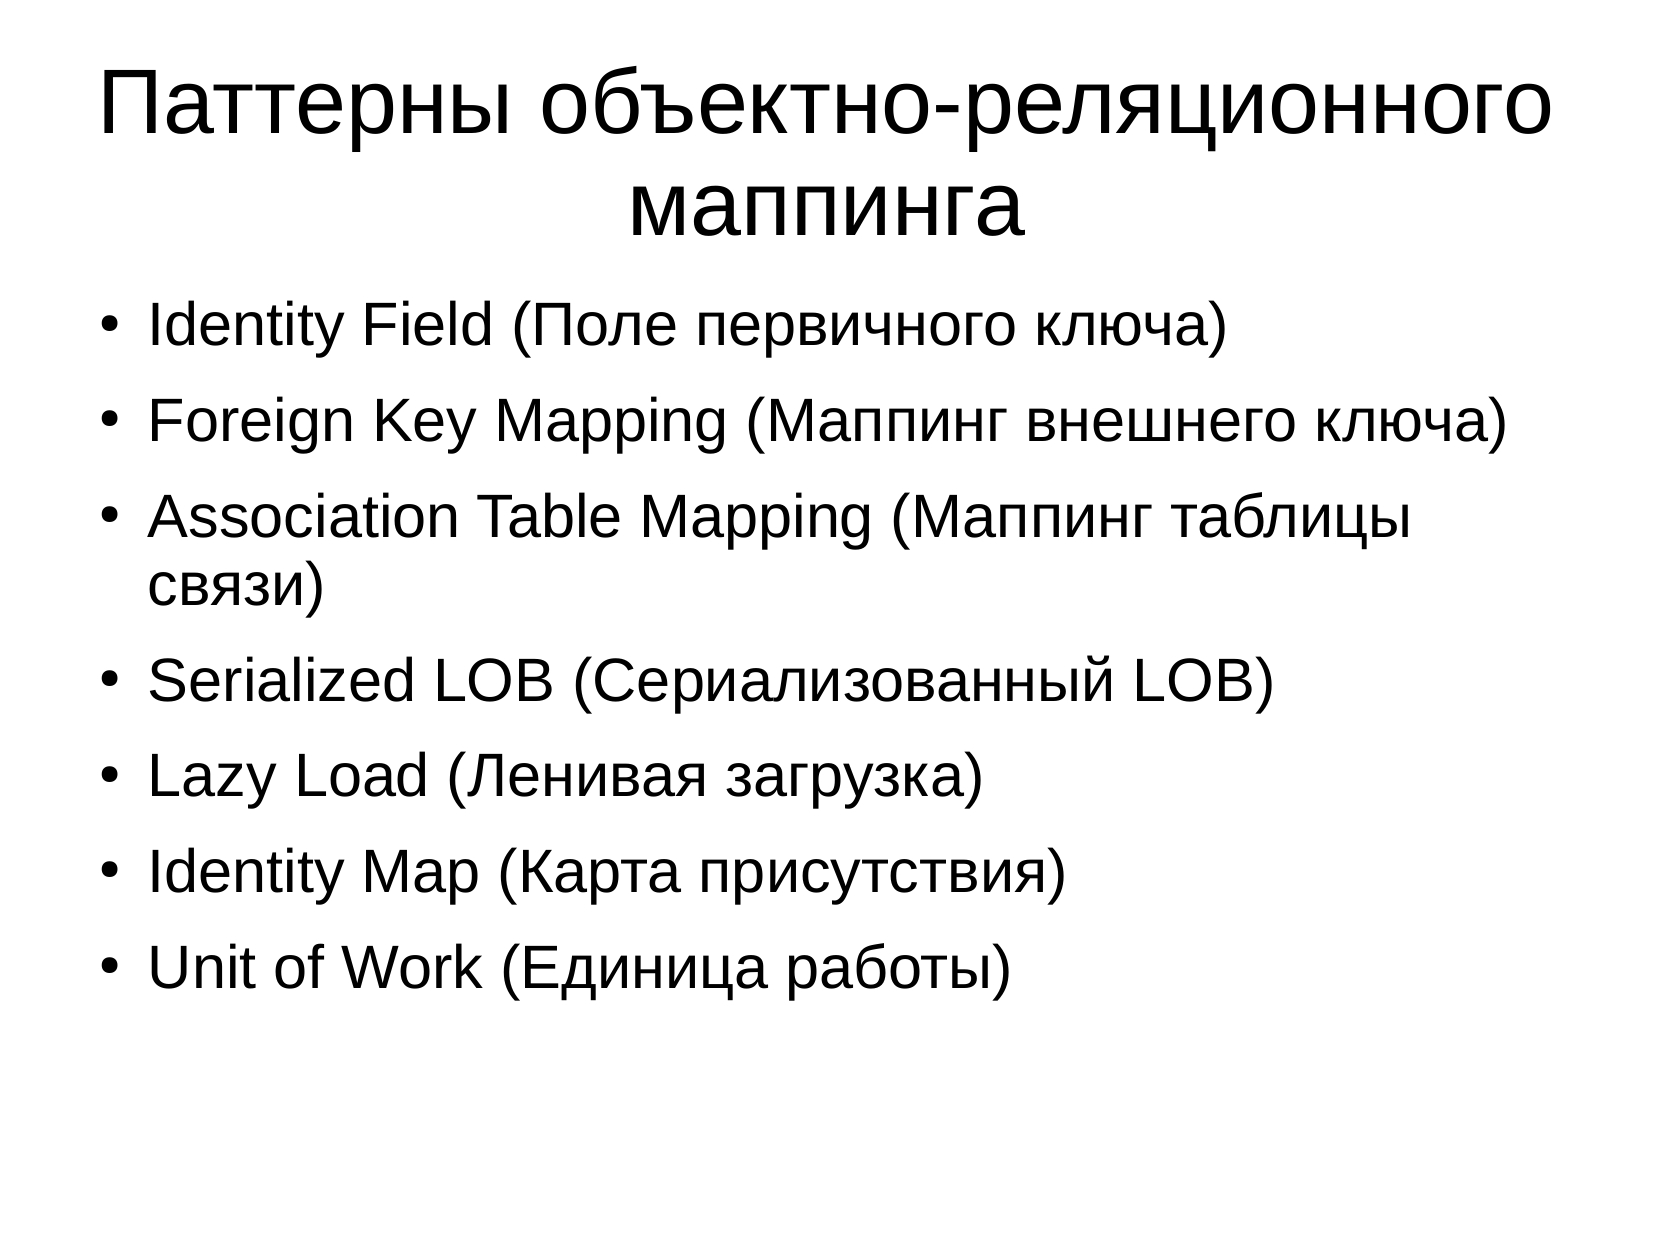

# Паттерны объектно-реляционного маппинга
Identity Field (Поле первичного ключа)
Foreign Key Mapping (Маппинг внешнего ключа)
Association Table Mapping (Маппинг таблицы связи)
Serialized LOB (Сериализованный LOB)
Lazy Load (Ленивая загрузка)
Identity Map (Карта присутствия)
Unit of Work (Единица работы)